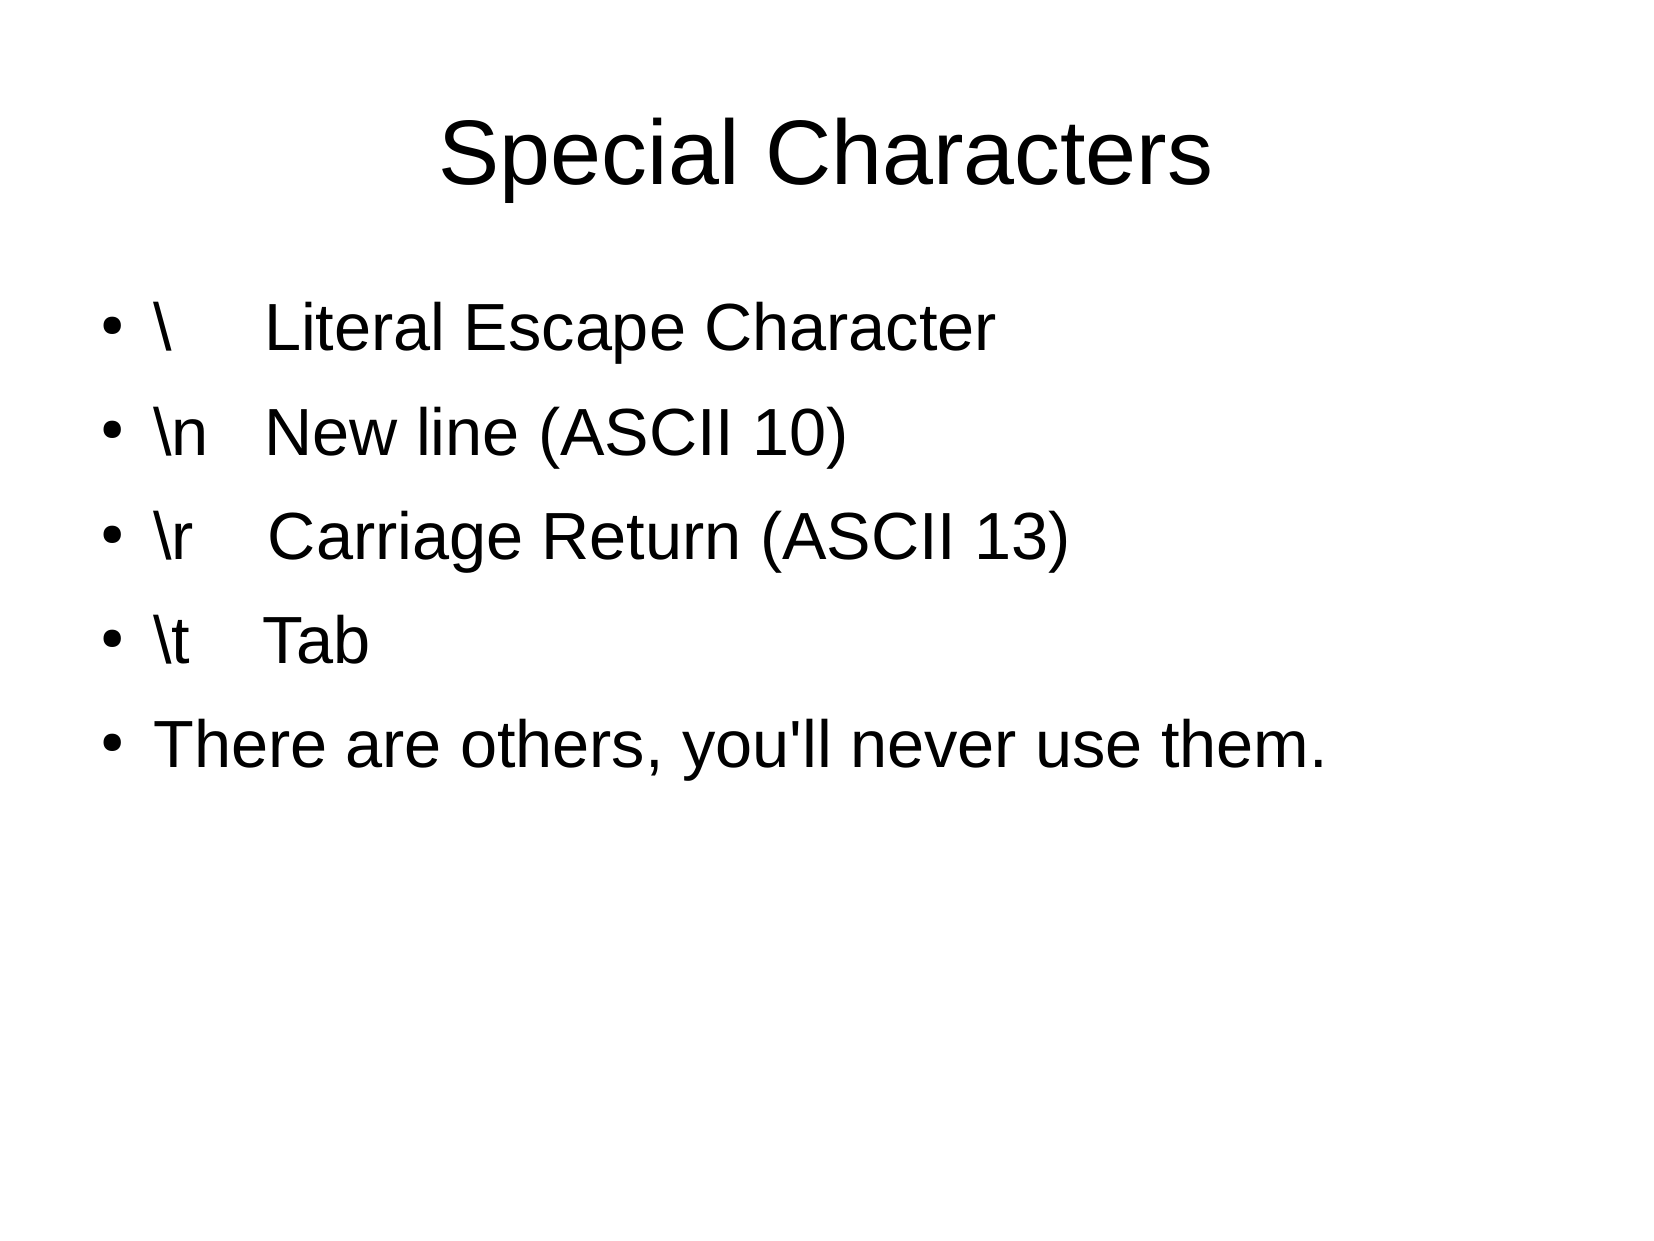

# Special Characters
\ Literal Escape Character
\n New line (ASCII 10)
\r Carriage Return (ASCII 13)
\t Tab
There are others, you'll never use them.